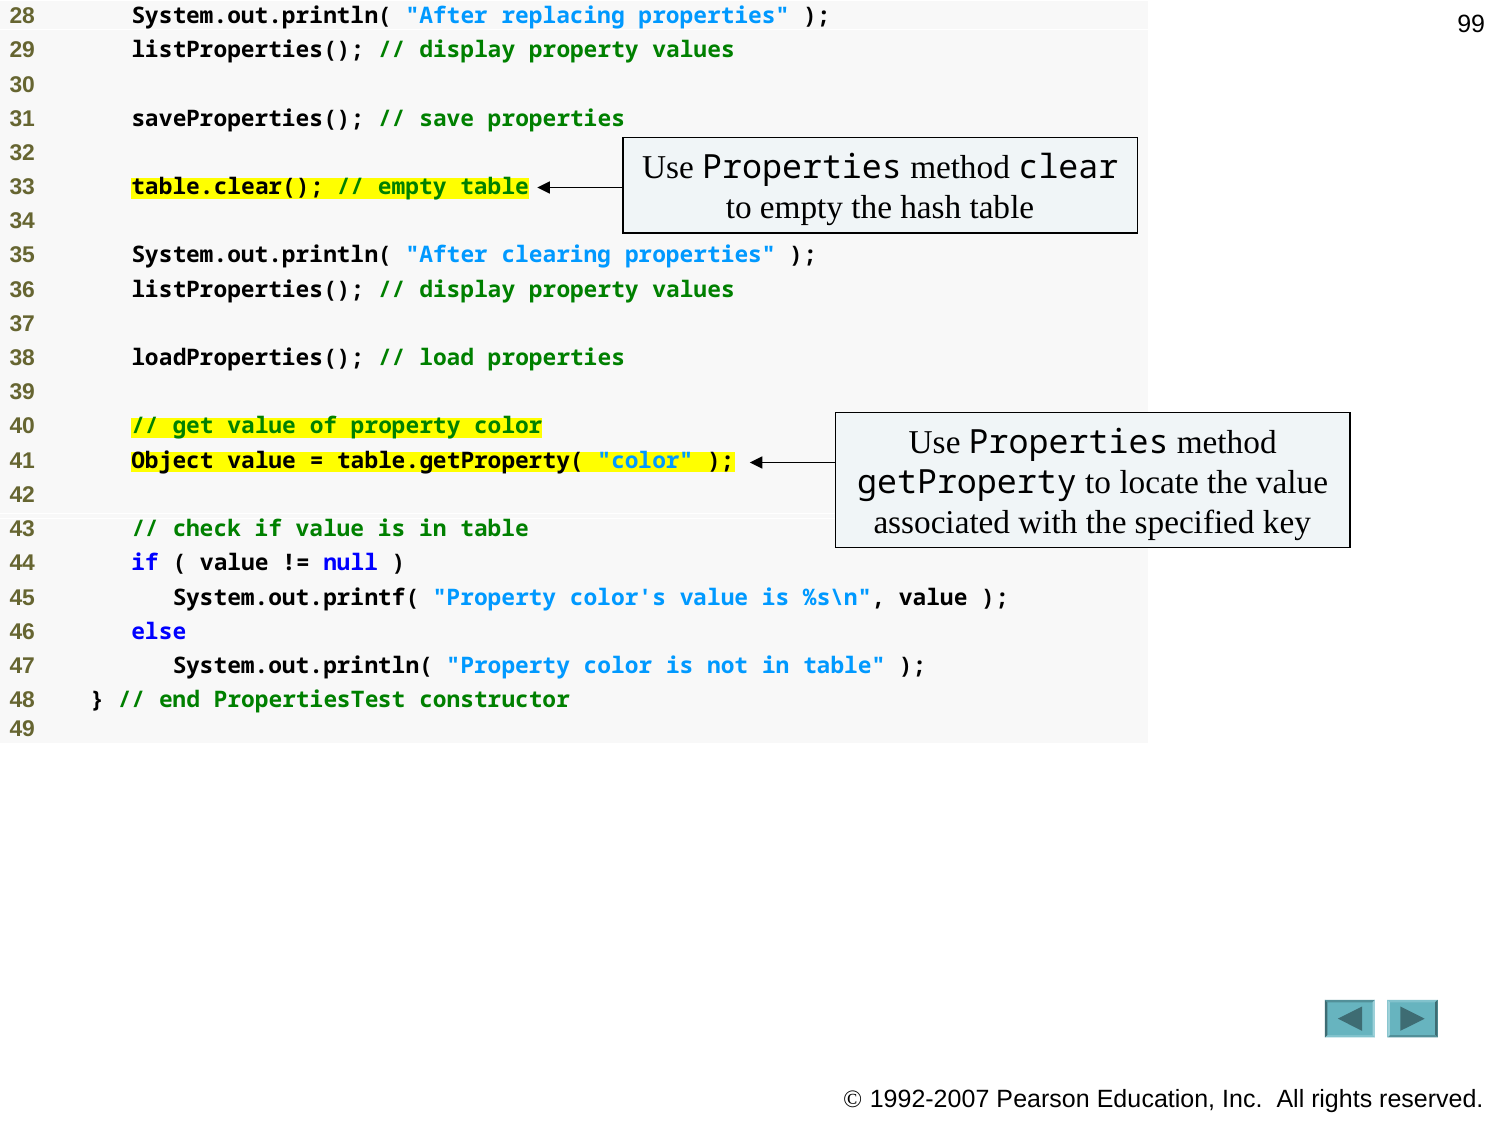

#
Use Properties method clear to empty the hash table
Use Properties method getProperty to locate the value associated with the specified key